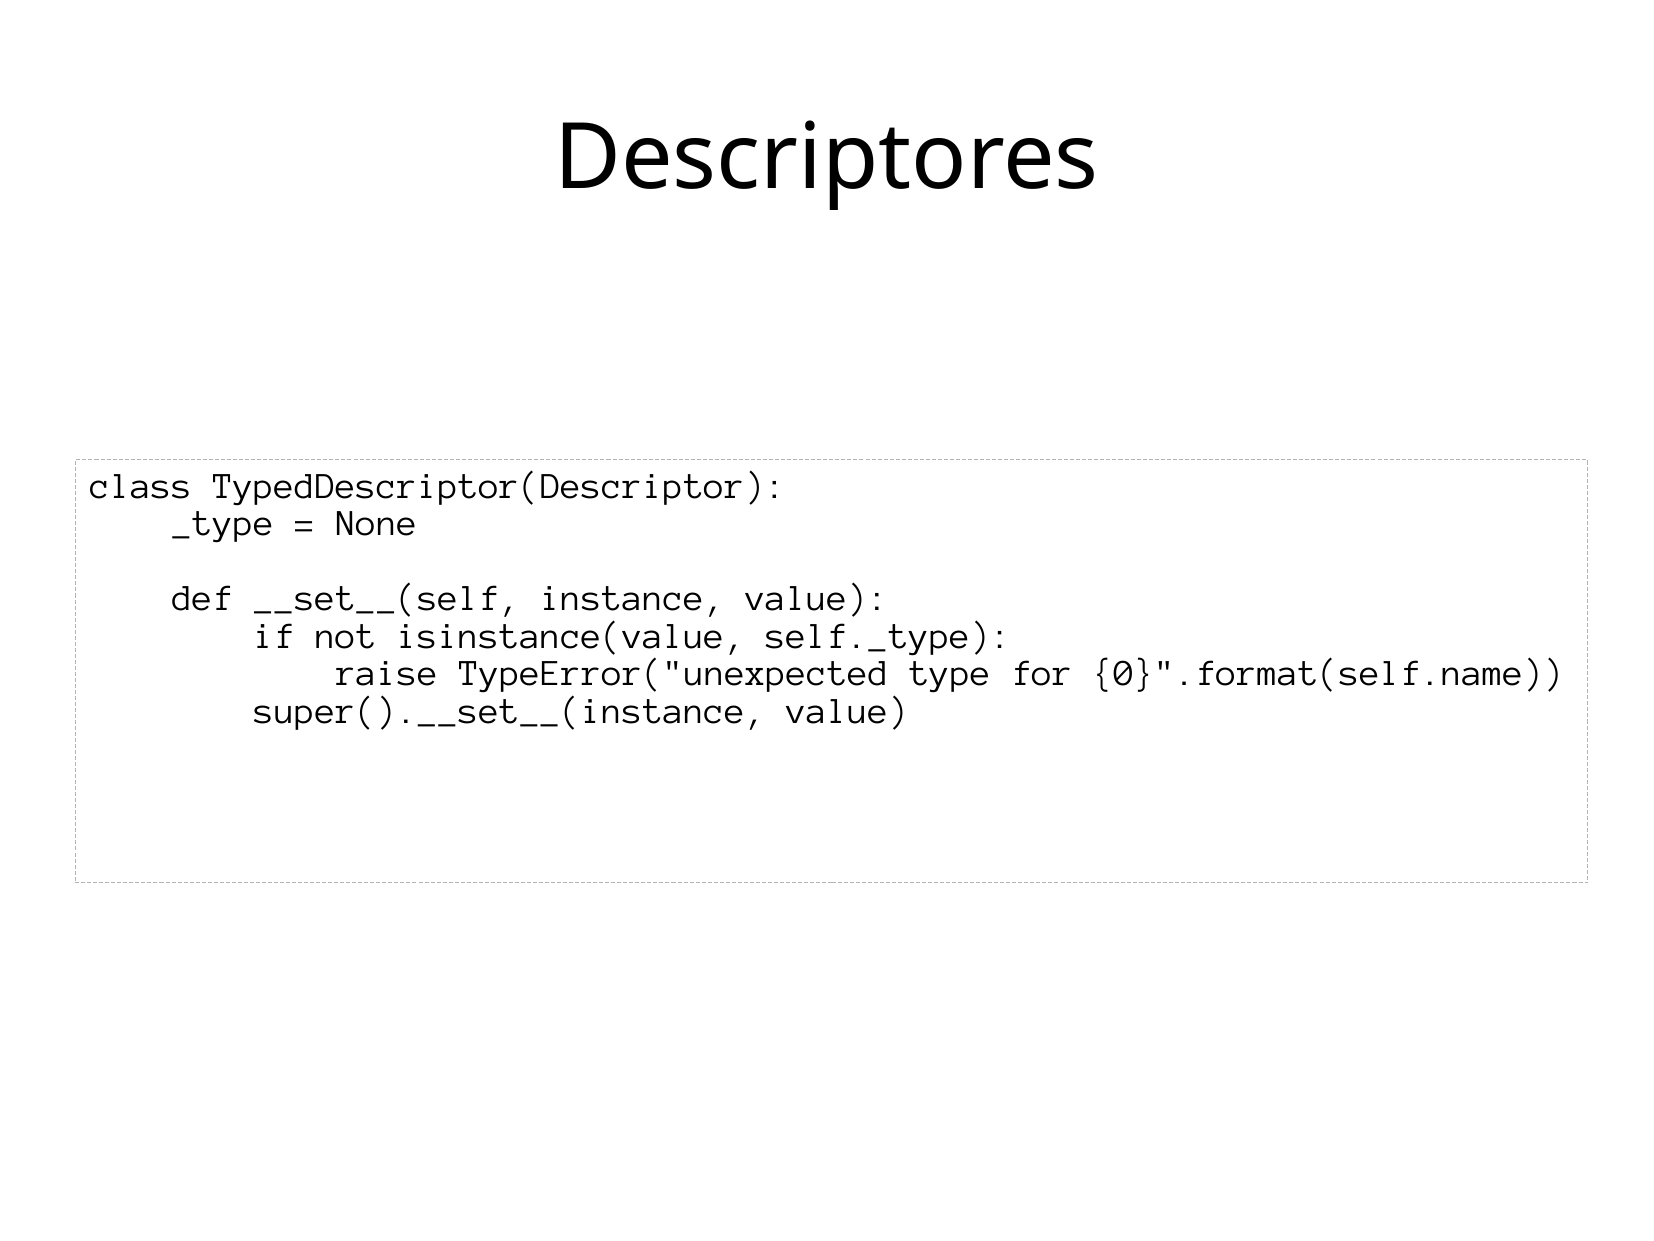

# Descriptores
class TypedDescriptor(Descriptor):
 _type = None
 def __set__(self, instance, value):
 if not isinstance(value, self._type):
 raise TypeError("unexpected type for {0}".format(self.name))
 super().__set__(instance, value)